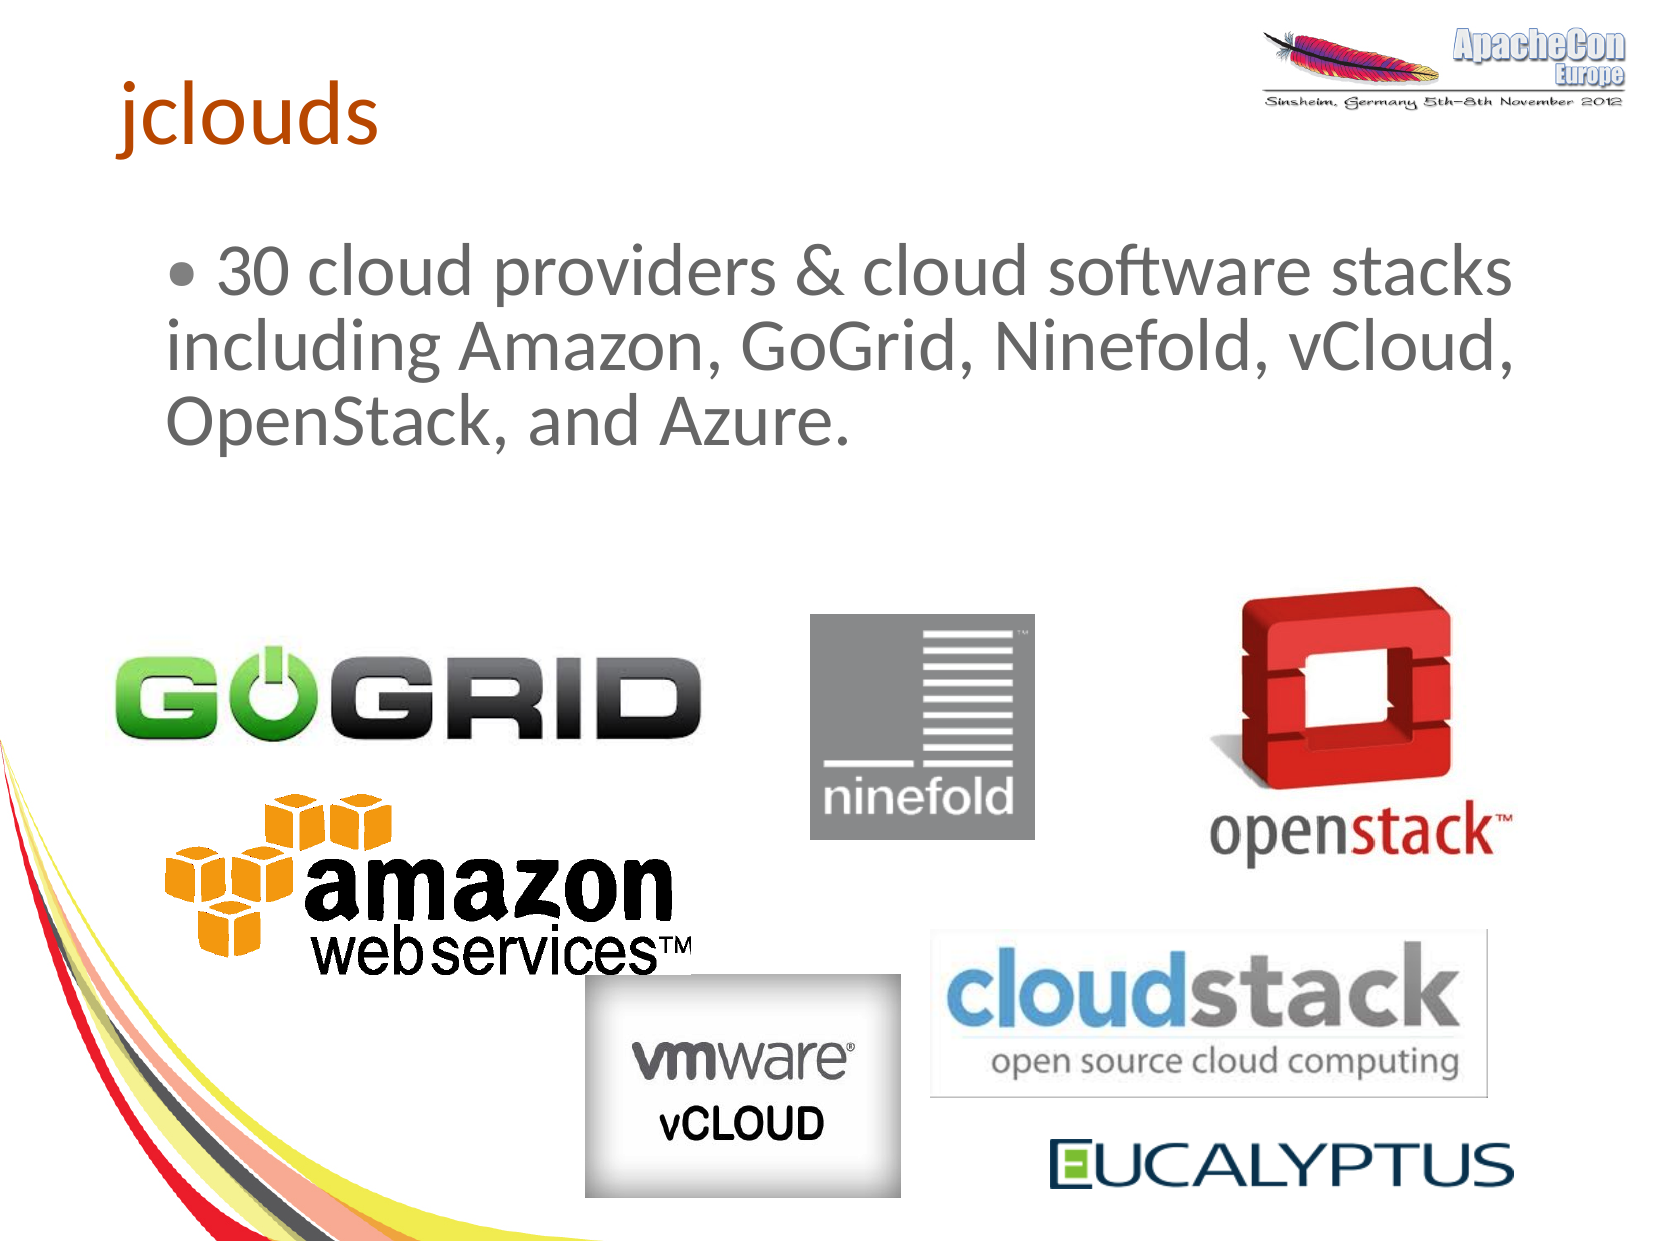

# jclouds
 30 cloud providers & cloud software stacks including Amazon, GoGrid, Ninefold, vCloud, OpenStack, and Azure.